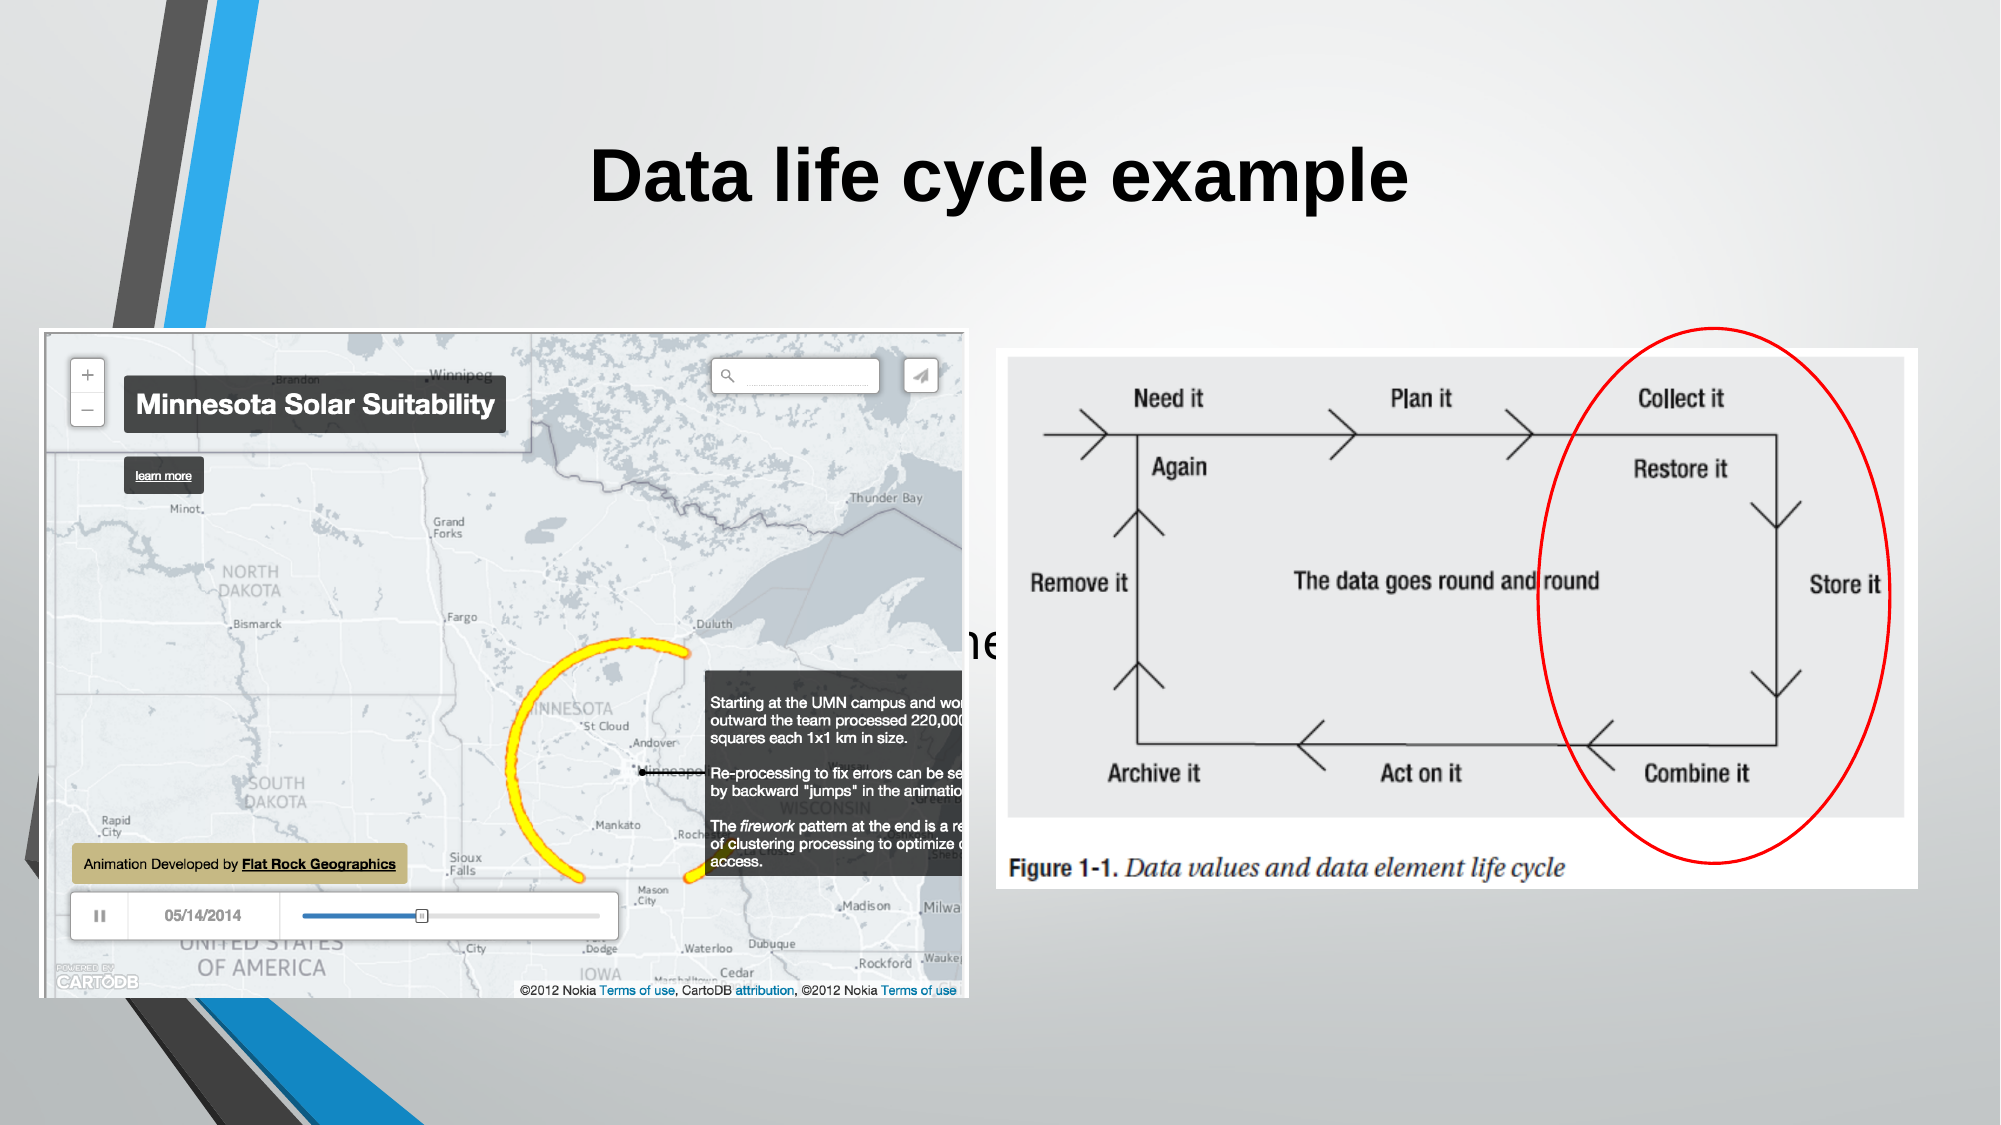

# Data life cycle example
Collect, store and combine